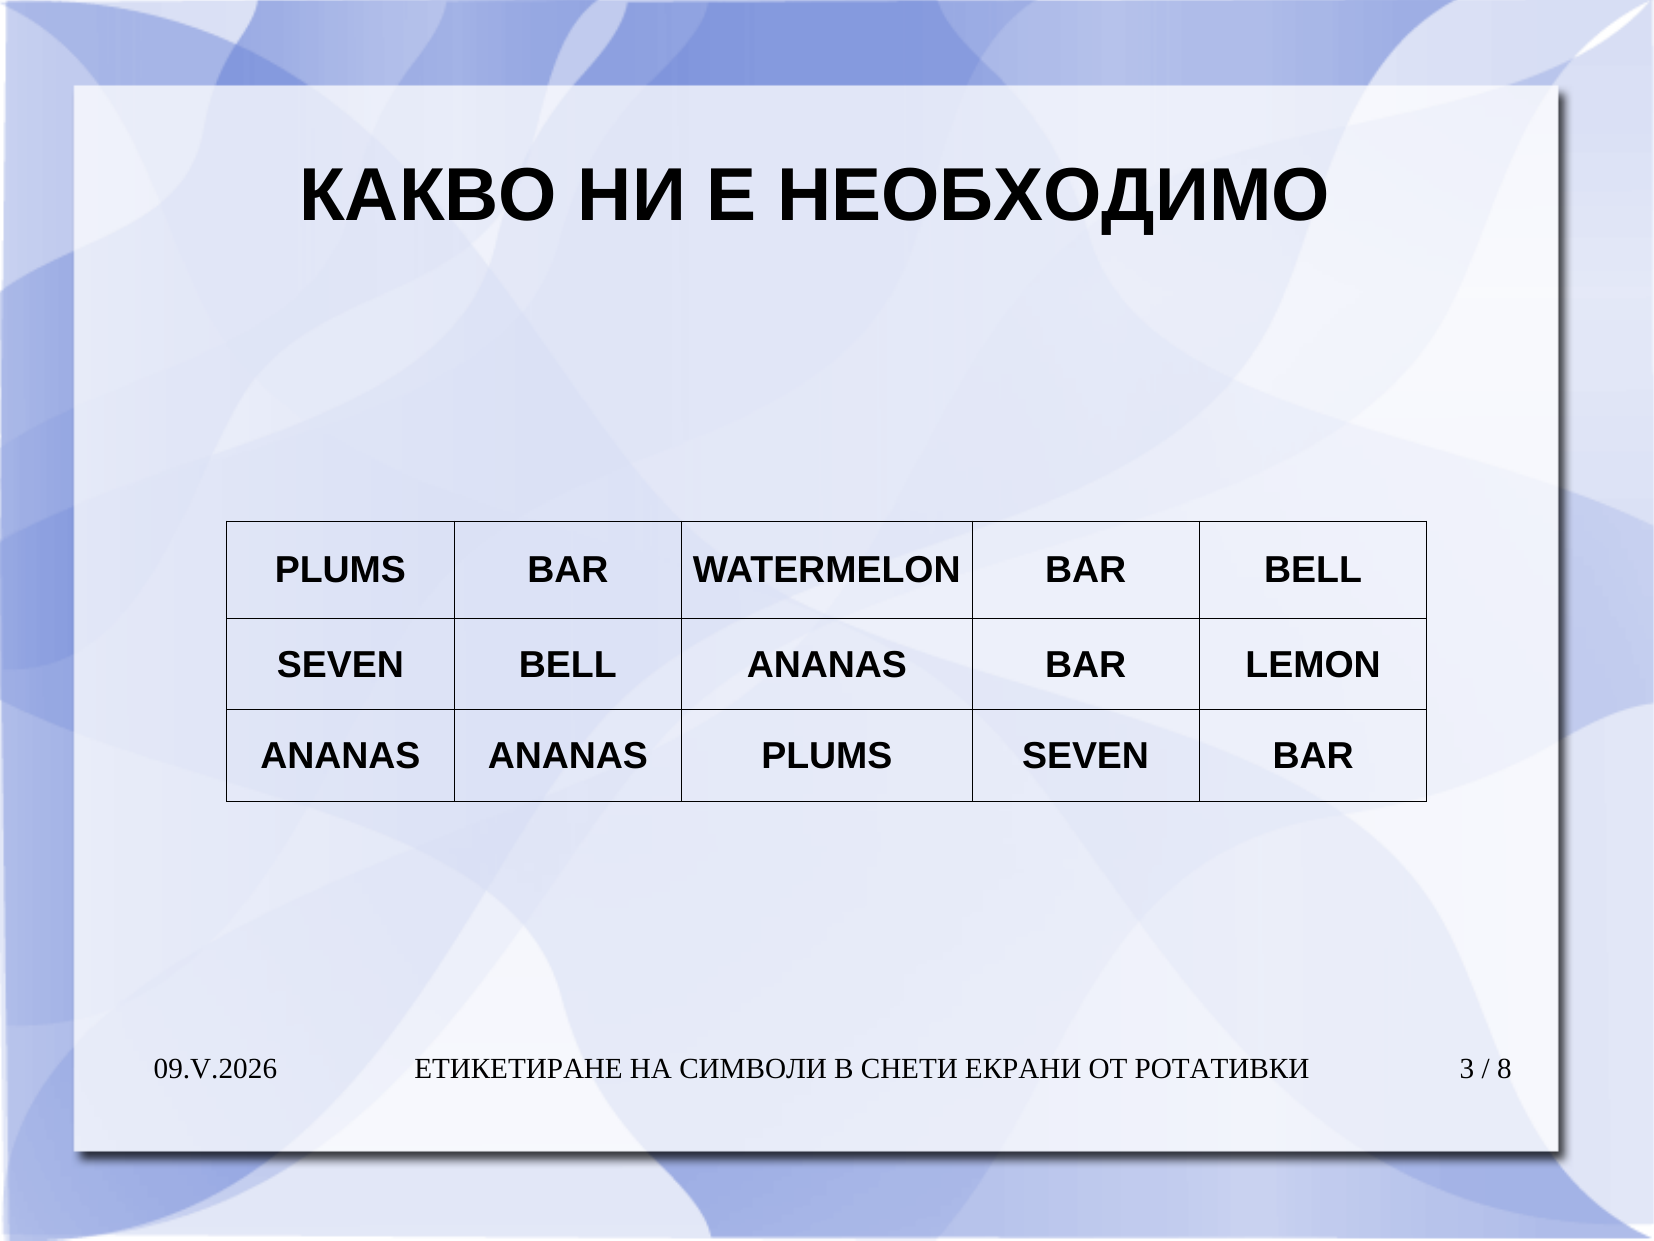

# Какво ни е необходимо
| PLUMS | BAR | WATERMELON | BAR | BELL |
| --- | --- | --- | --- | --- |
| SEVEN | BELL | ANANAS | BAR | LEMON |
| ANANAS | ANANAS | PLUMS | SEVEN | BAR |
09.V.2026
ЕТИКЕТИРАНЕ НА СИМВОЛИ В СНЕТИ ЕКРАНИ ОТ РОТАТИВКИ
3